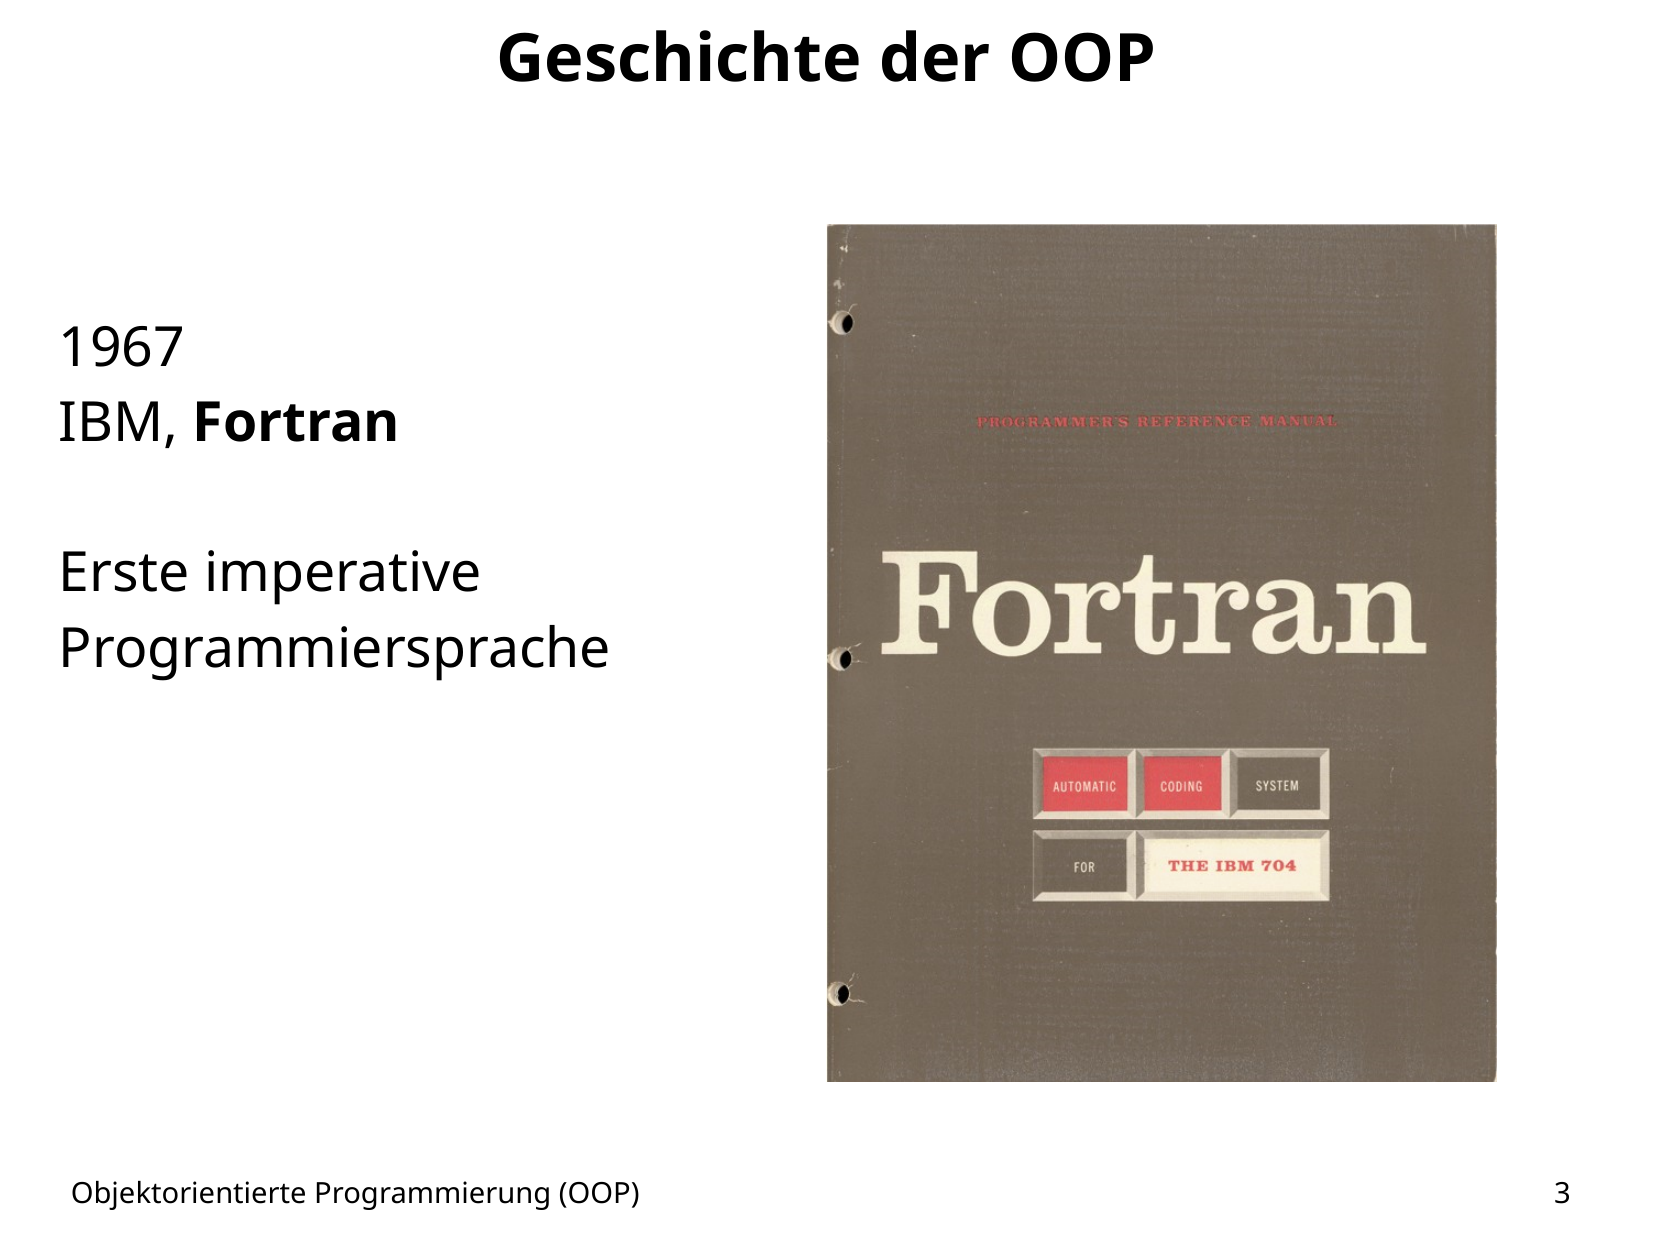

# Geschichte der OOP
1967
IBM, Fortran
Erste imperative Programmiersprache
Objektorientierte Programmierung (OOP)
3